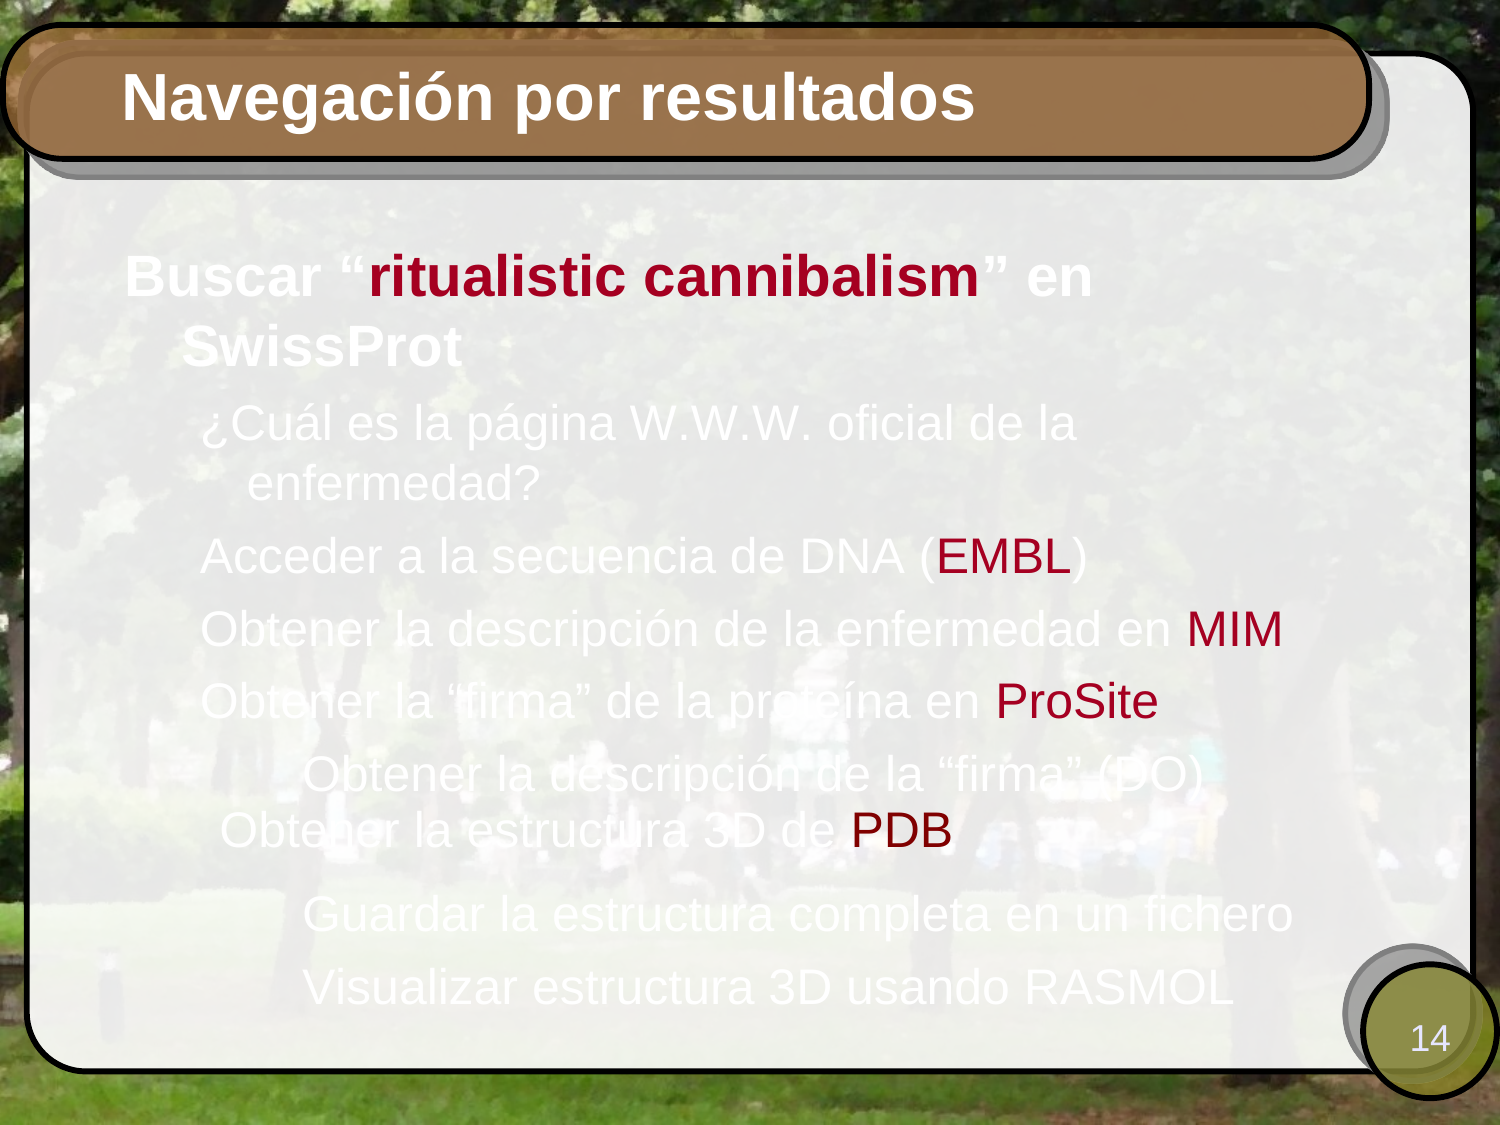

# Navegación por resultados
Buscar “ritualistic cannibalism” en SwissProt
¿Cuál es la página W.W.W. oficial de la enfermedad?
Acceder a la secuencia de DNA (EMBL)
Obtener la descripción de la enfermedad en MIM
Obtener la “firma” de la proteína en ProSite
Obtener la descripción de la “firma” (DO)
Obtener la estructura 3D de PDB
Guardar la estructura completa en un fichero
Visualizar estructura 3D usando RASMOL
14